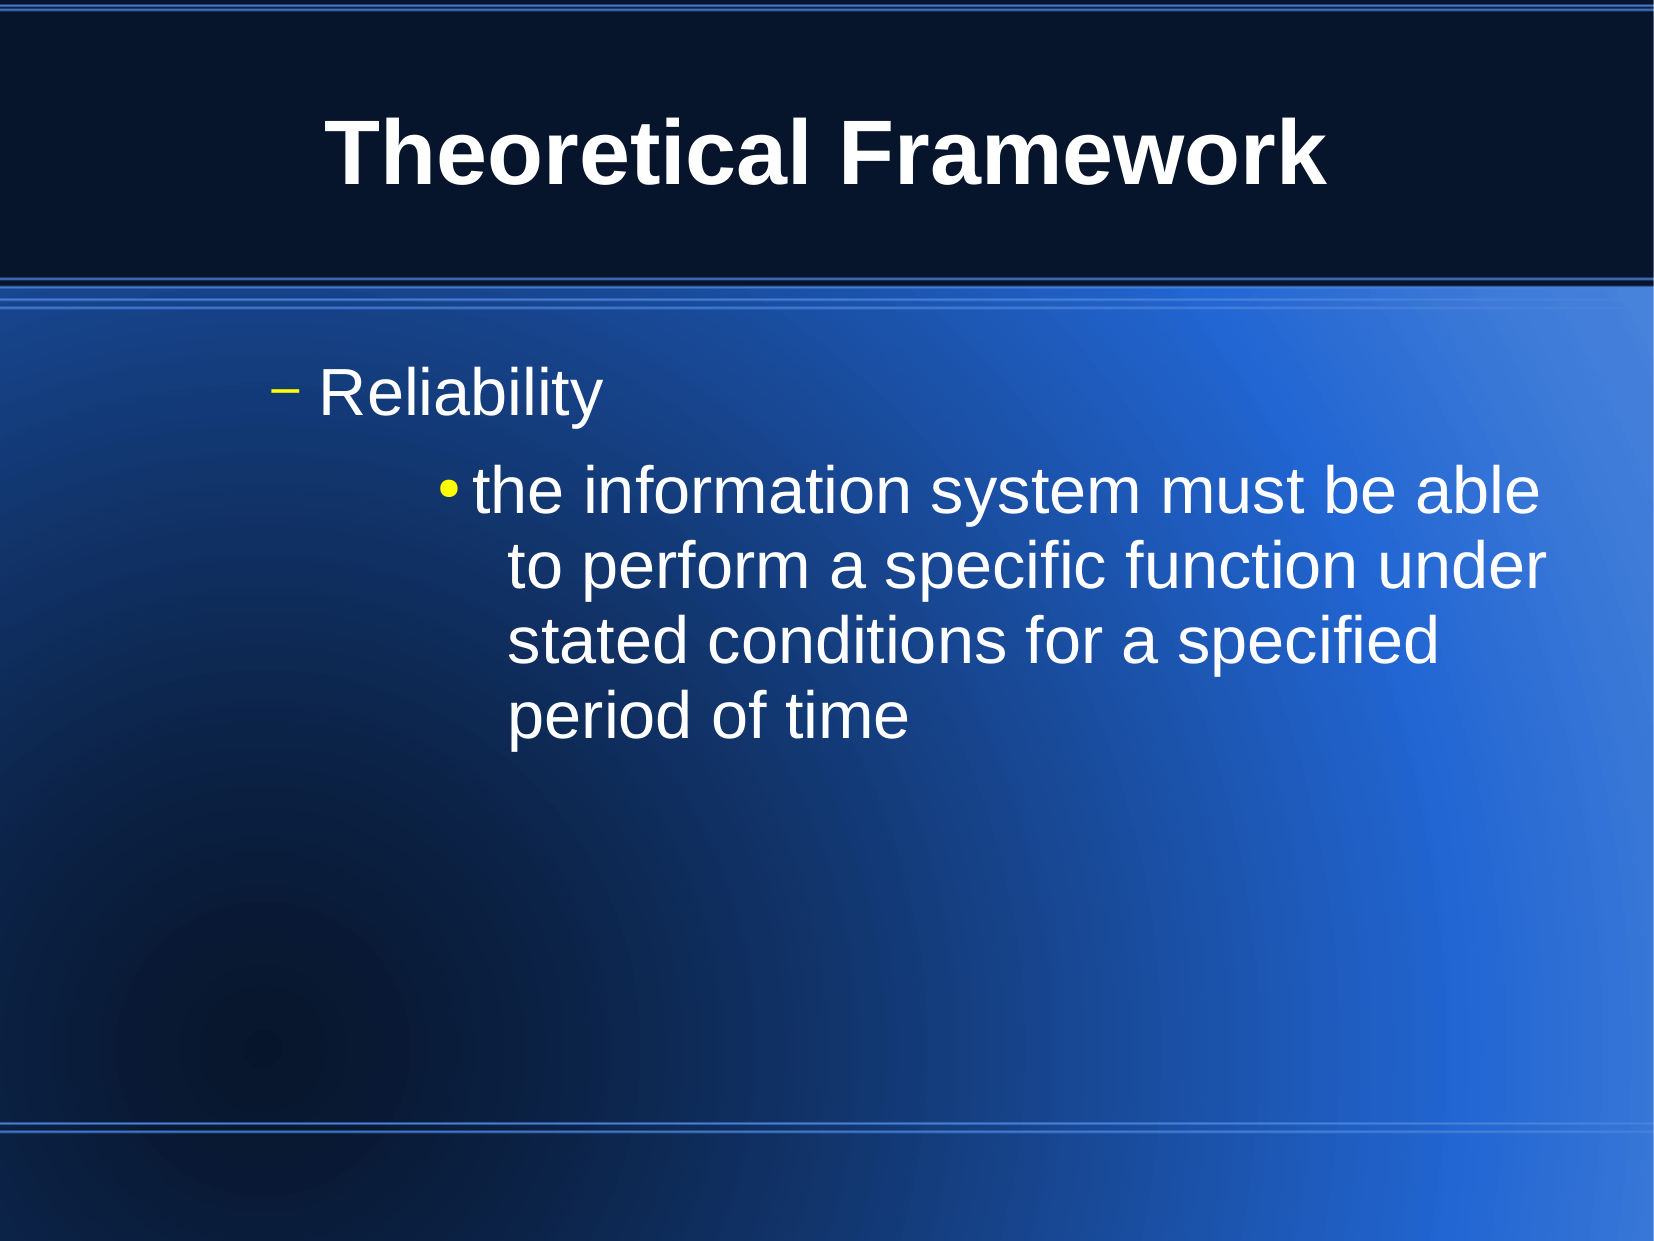

# Theoretical Framework
Reliability
the information system must be able to perform a specific function under stated conditions for a specified period of time